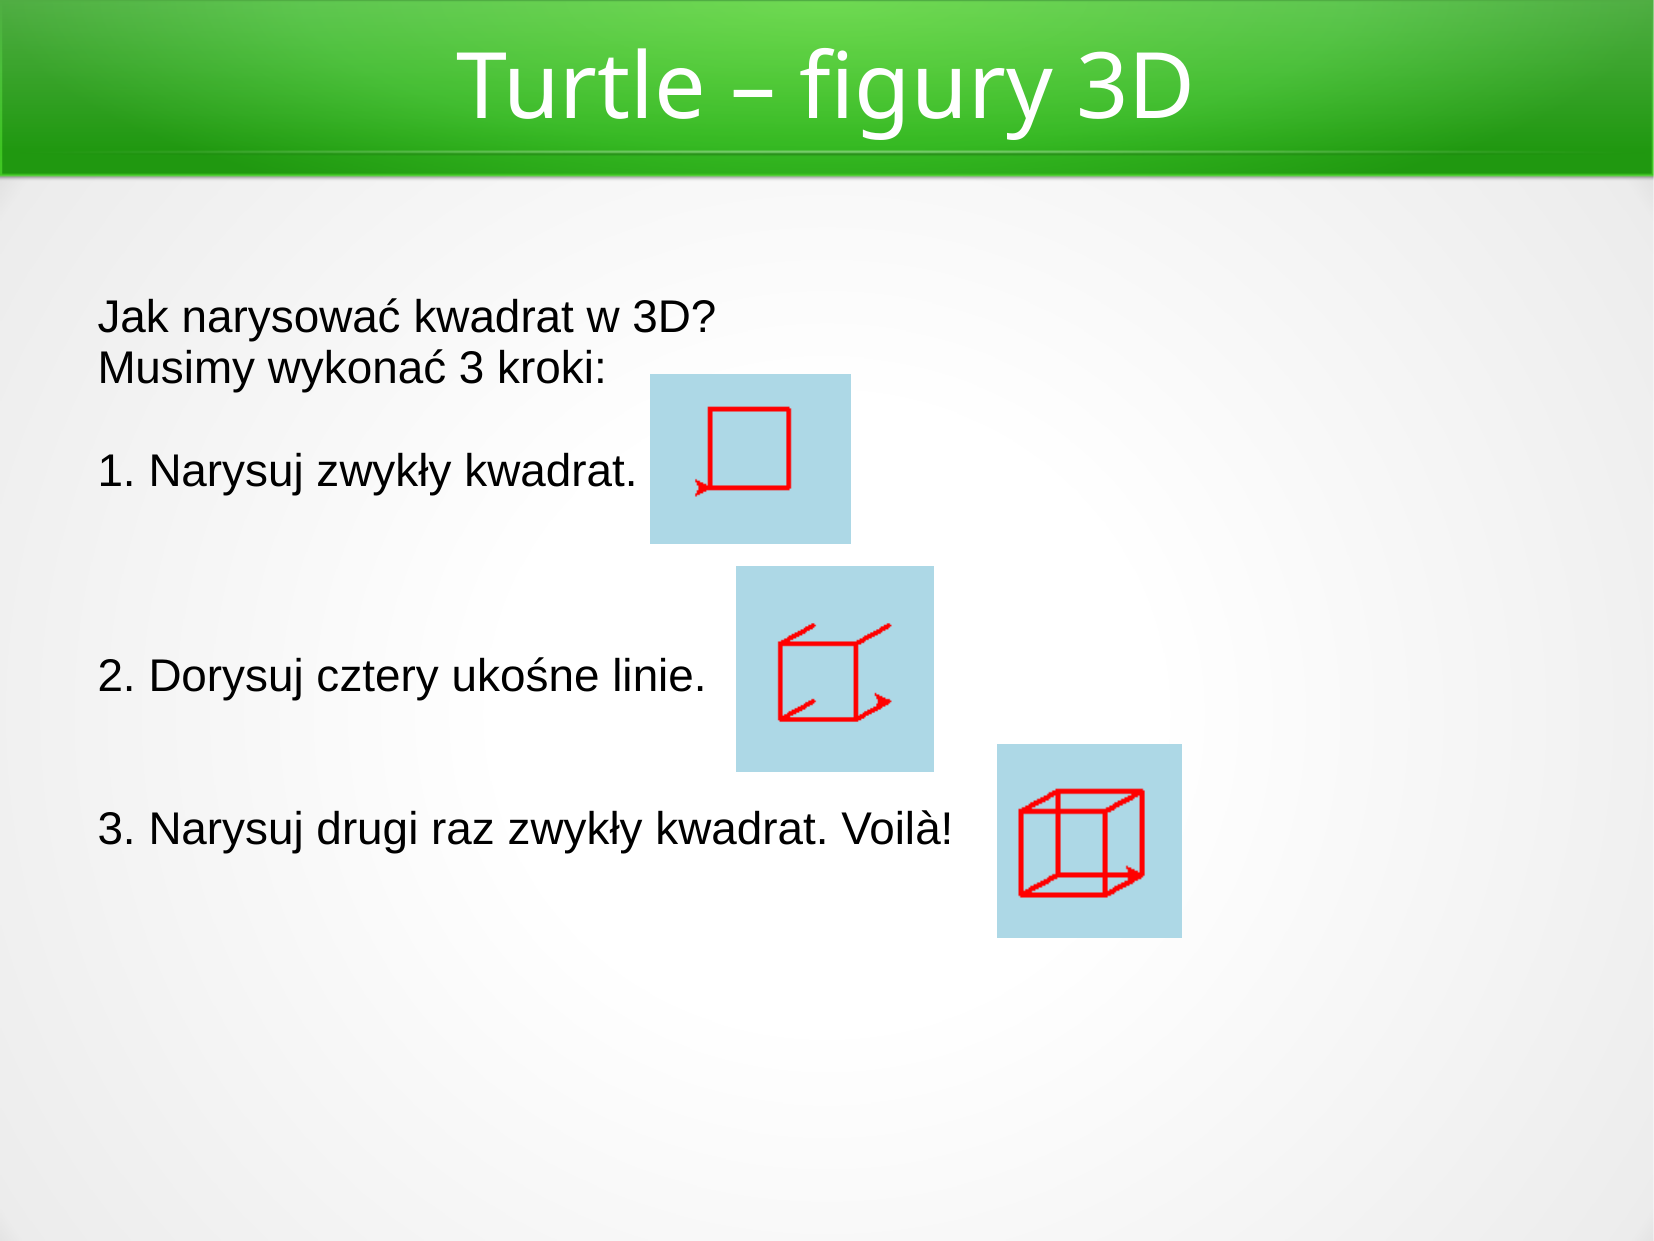

# Turtle – figury 3D
Jak narysować kwadrat w 3D?
Musimy wykonać 3 kroki:
1. Narysuj zwykły kwadrat.
2. Dorysuj cztery ukośne linie.
3. Narysuj drugi raz zwykły kwadrat. Voilà!